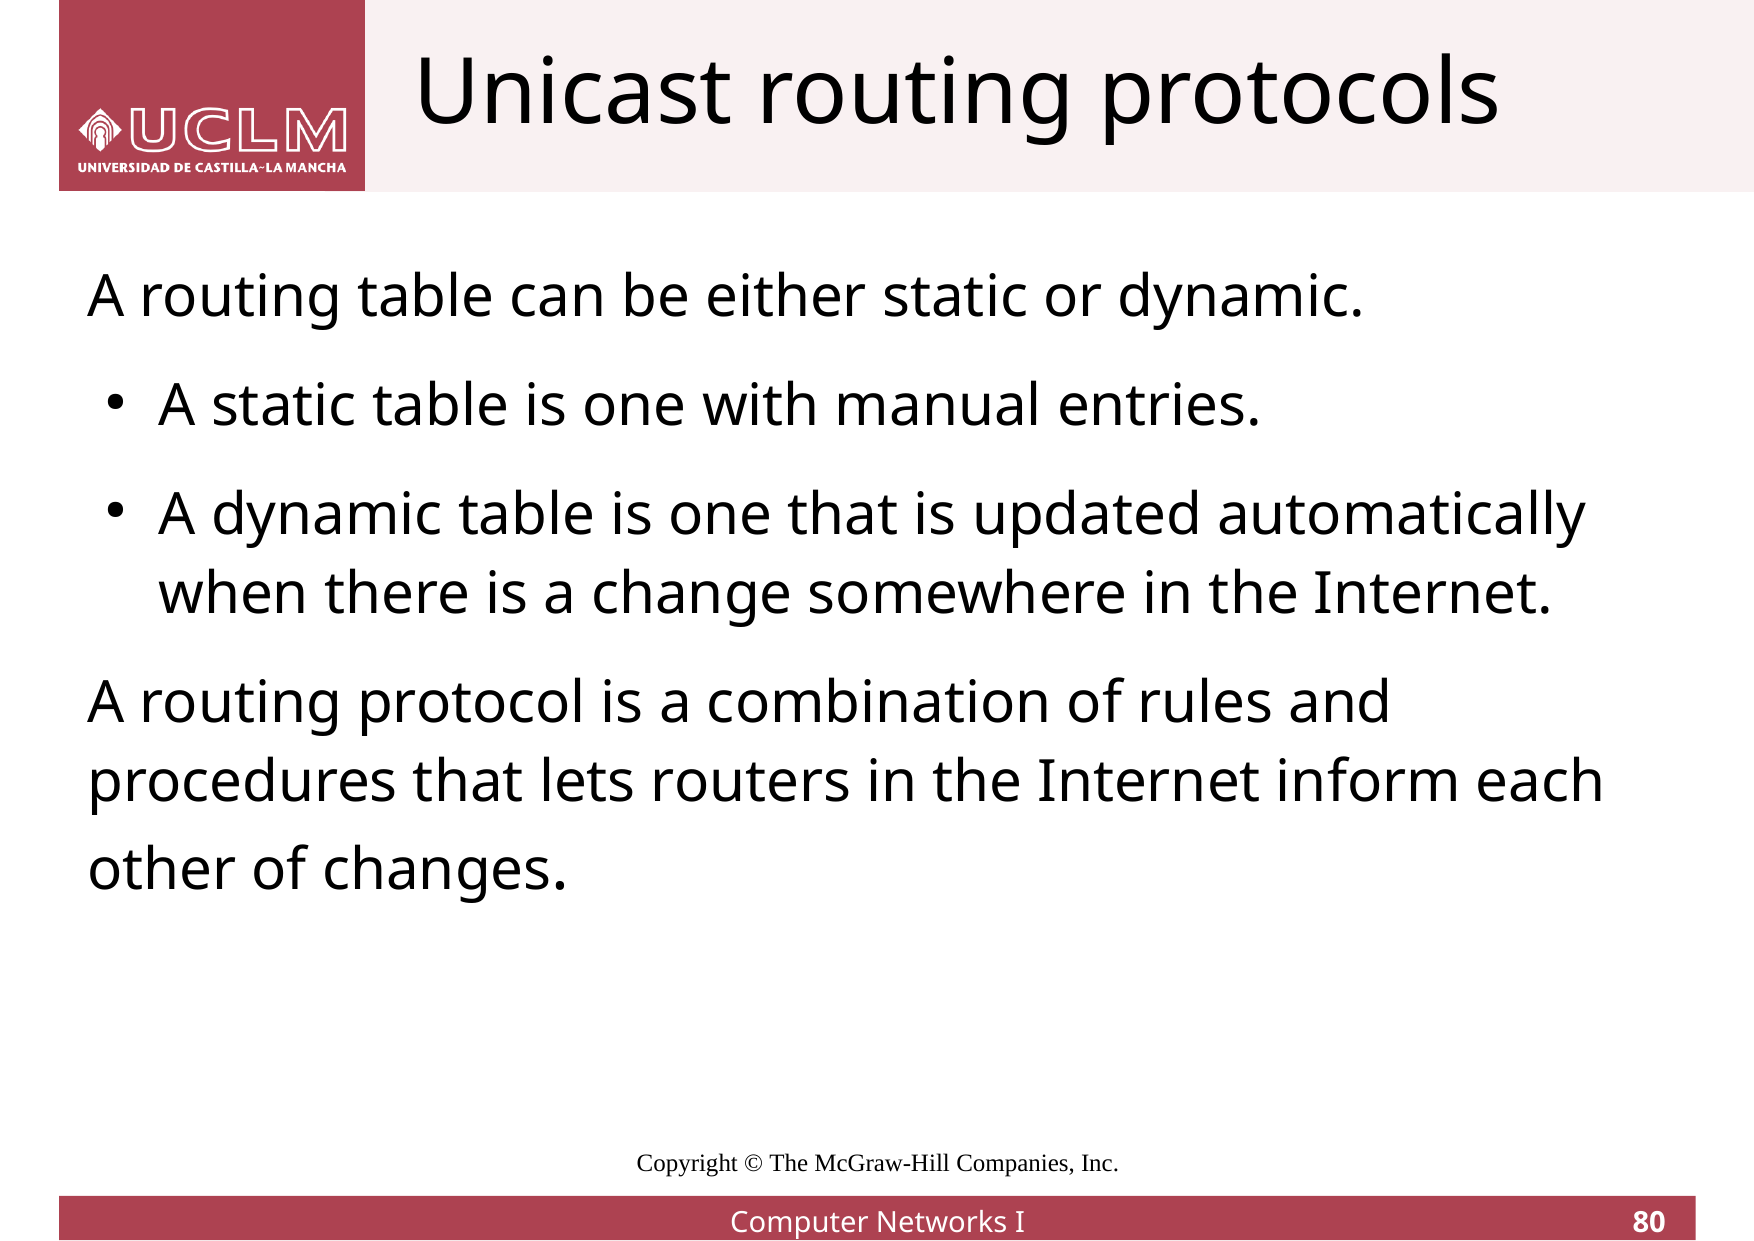

# Unicast routing protocols
A routing table can be either static or dynamic.
A static table is one with manual entries.
A dynamic table is one that is updated automatically when there is a change somewhere in the Internet.
A routing protocol is a combination of rules and procedures that lets routers in the Internet inform each other of changes.
Copyright © The McGraw-Hill Companies, Inc.
Computer Networks I
80